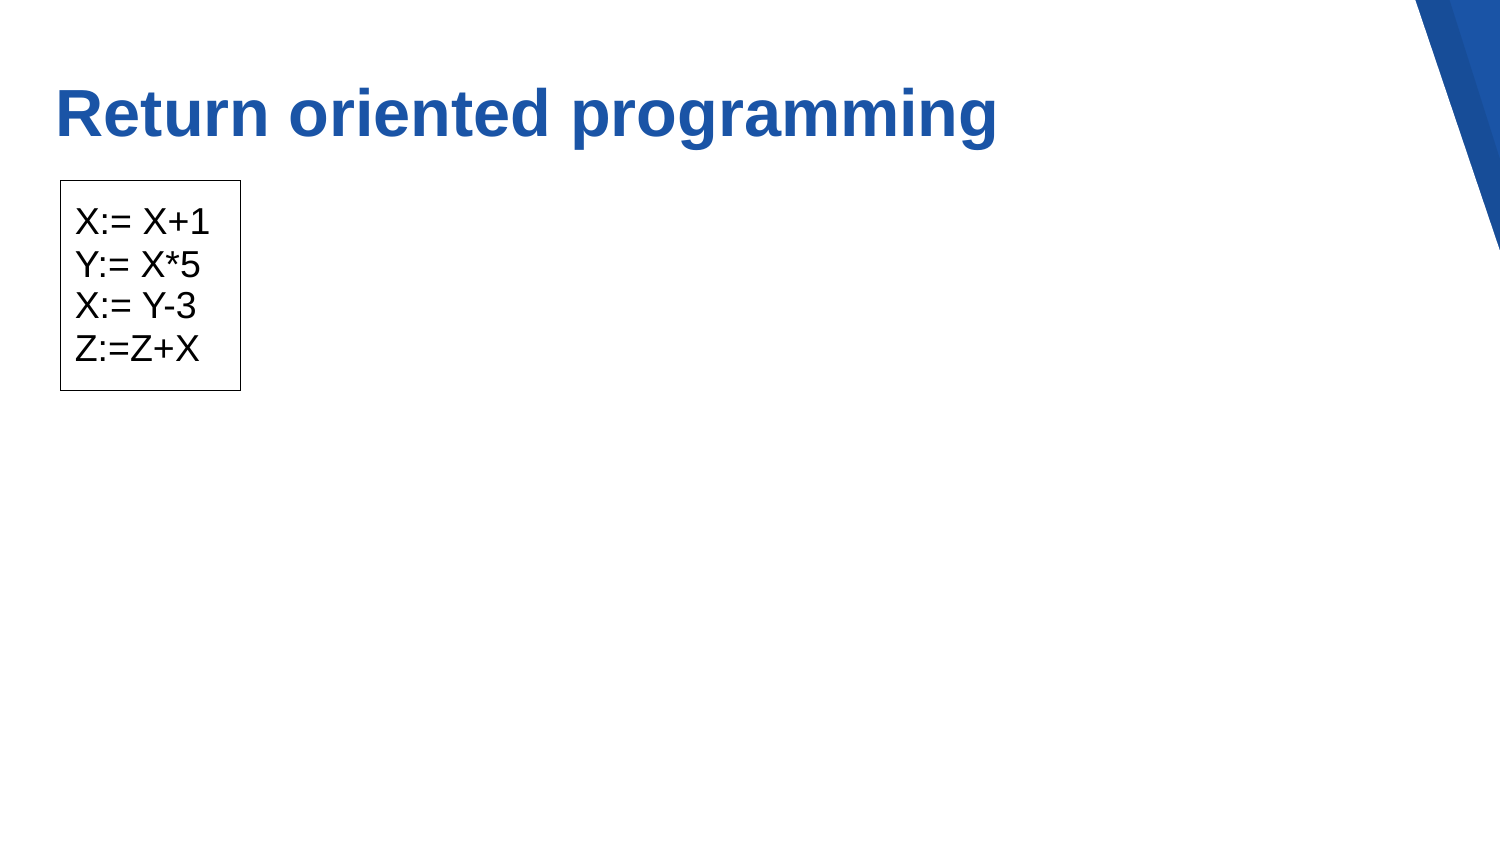

# Return oriented programming
X:= X+1
Y:= X*5
X:= Y-3
Z:=Z+X